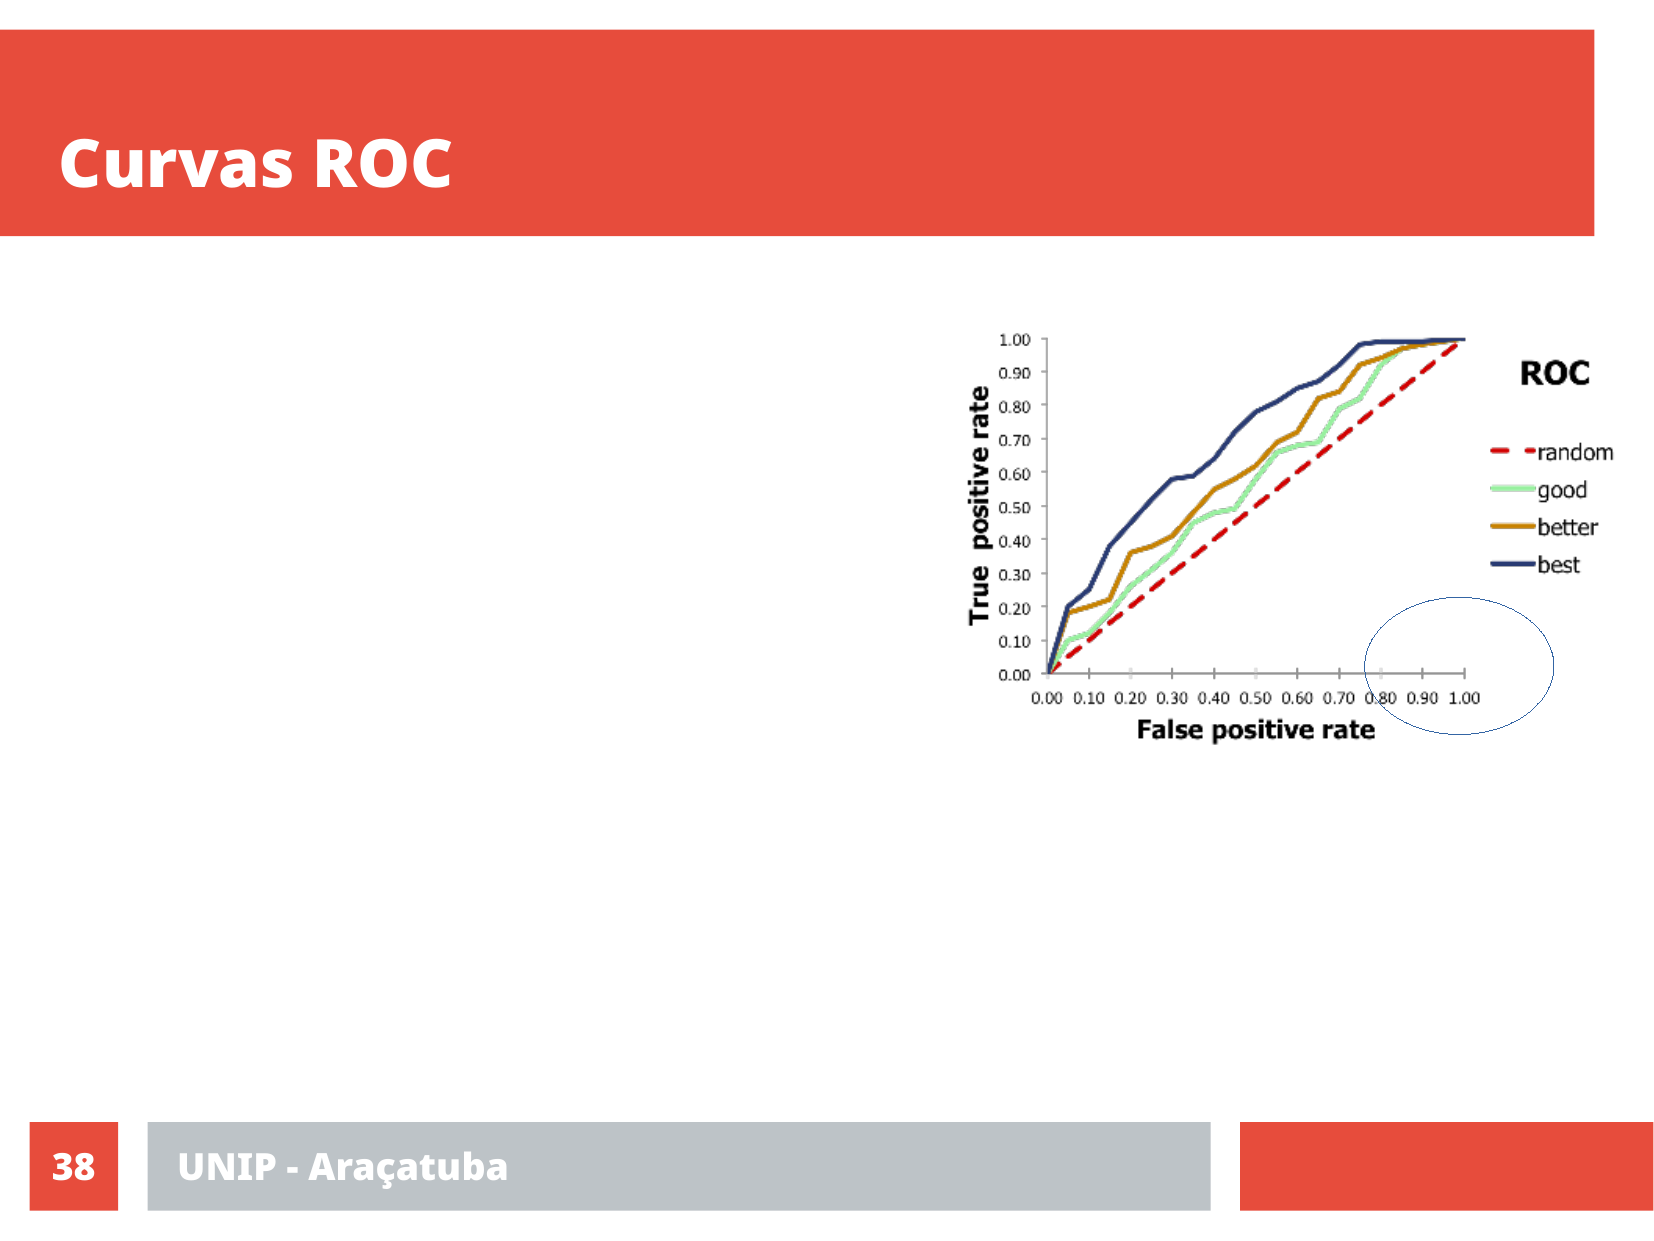

# Curvas ROC
38
UNIP - Araçatuba